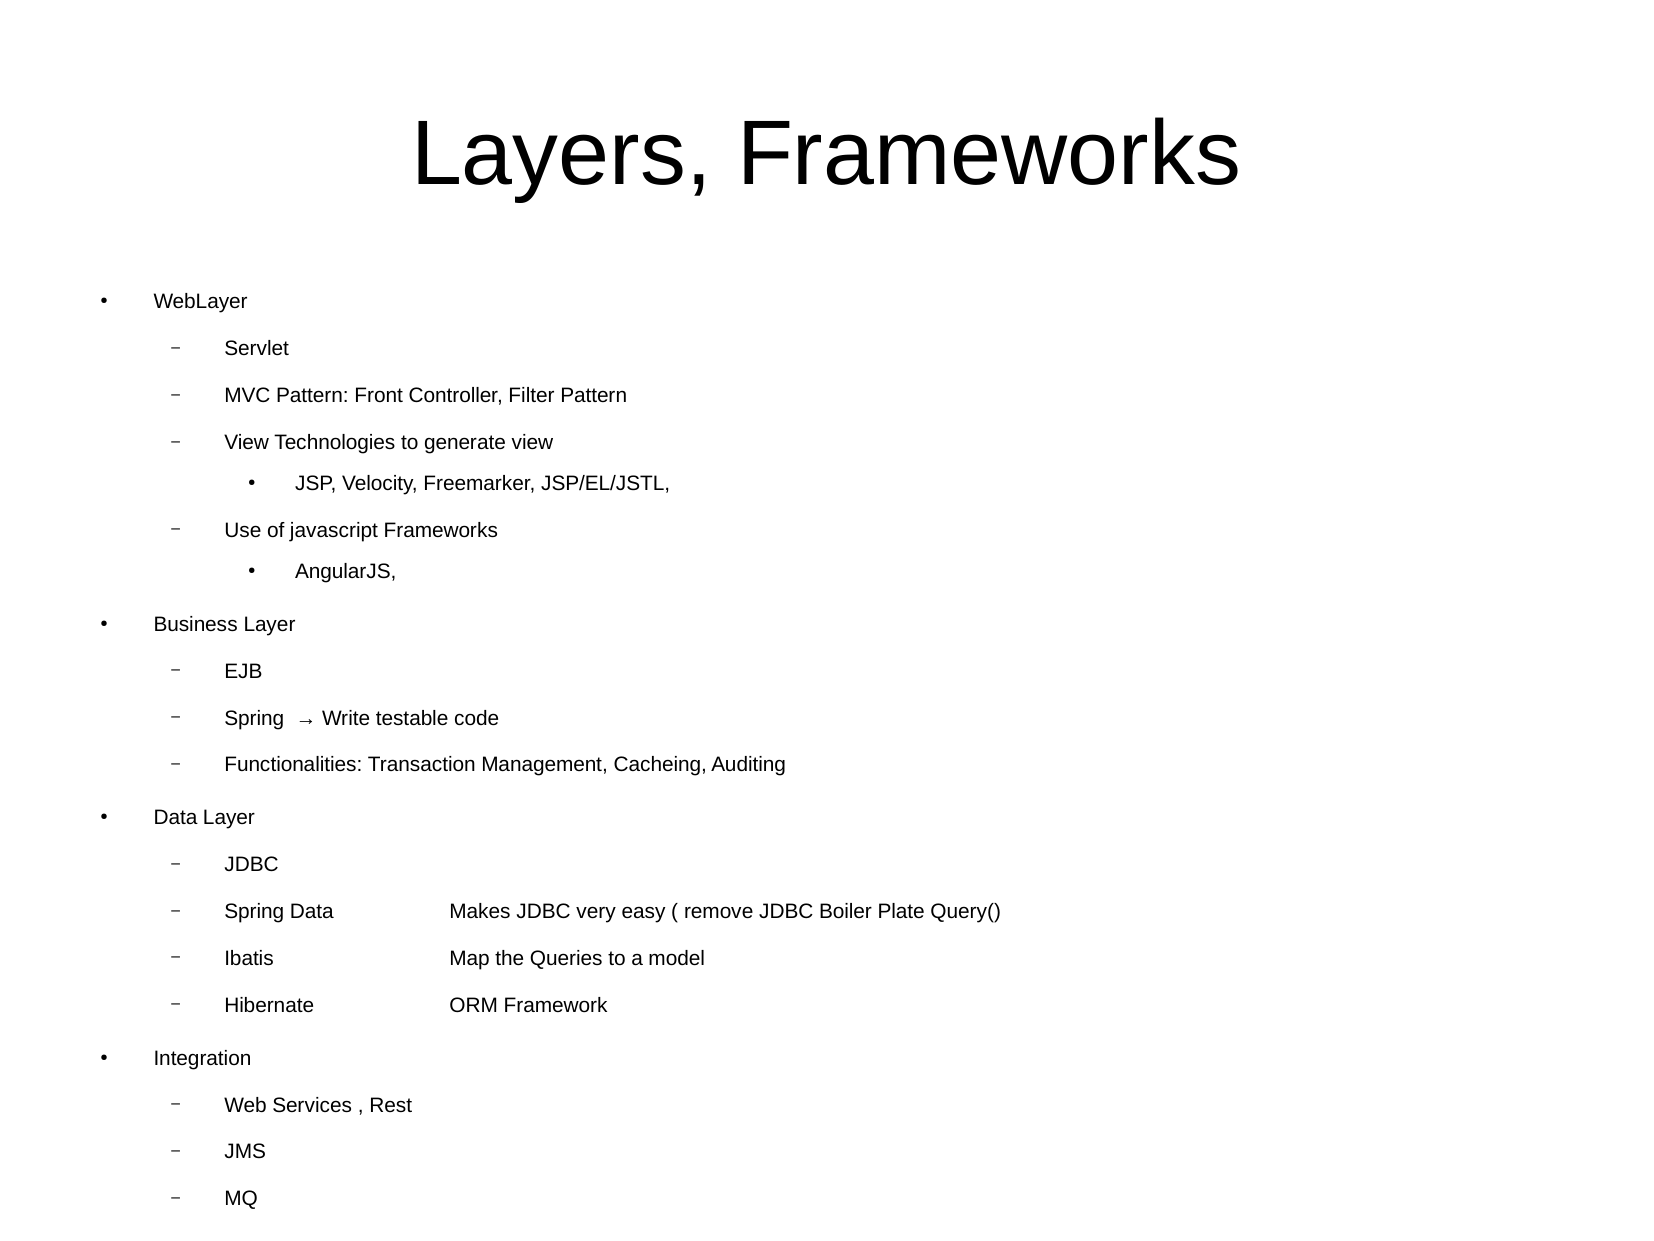

# Layers, Frameworks
WebLayer
Servlet
MVC Pattern: Front Controller, Filter Pattern
View Technologies to generate view
JSP, Velocity, Freemarker, JSP/EL/JSTL,
Use of javascript Frameworks
AngularJS,
Business Layer
EJB
Spring → Write testable code
Functionalities: Transaction Management, Cacheing, Auditing
Data Layer
JDBC
Spring Data		Makes JDBC very easy ( remove JDBC Boiler Plate Query()
Ibatis			Map the Queries to a model
Hibernate		ORM Framework
Integration
Web Services , Rest
JMS
MQ